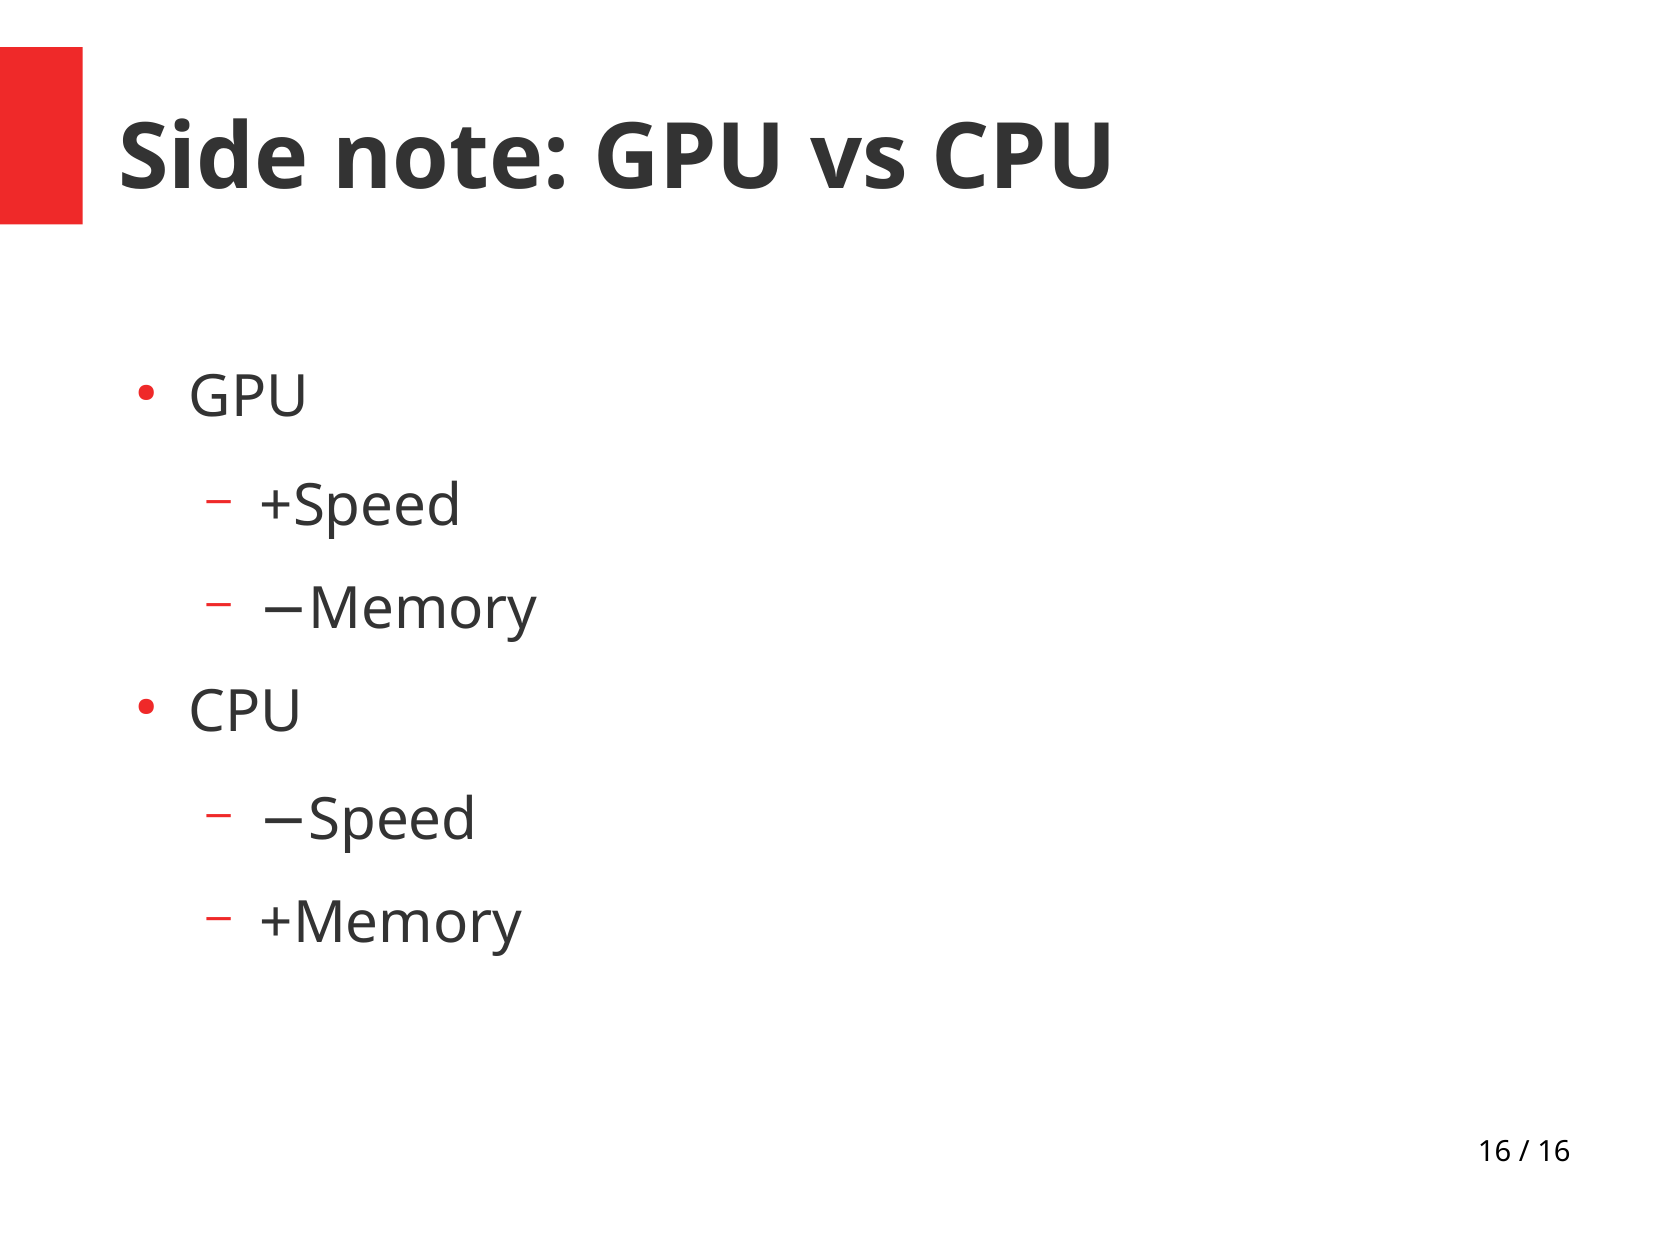

# Side note: GPU vs CPU
GPU
+Speed
−Memory
CPU
−Speed
+Memory
16